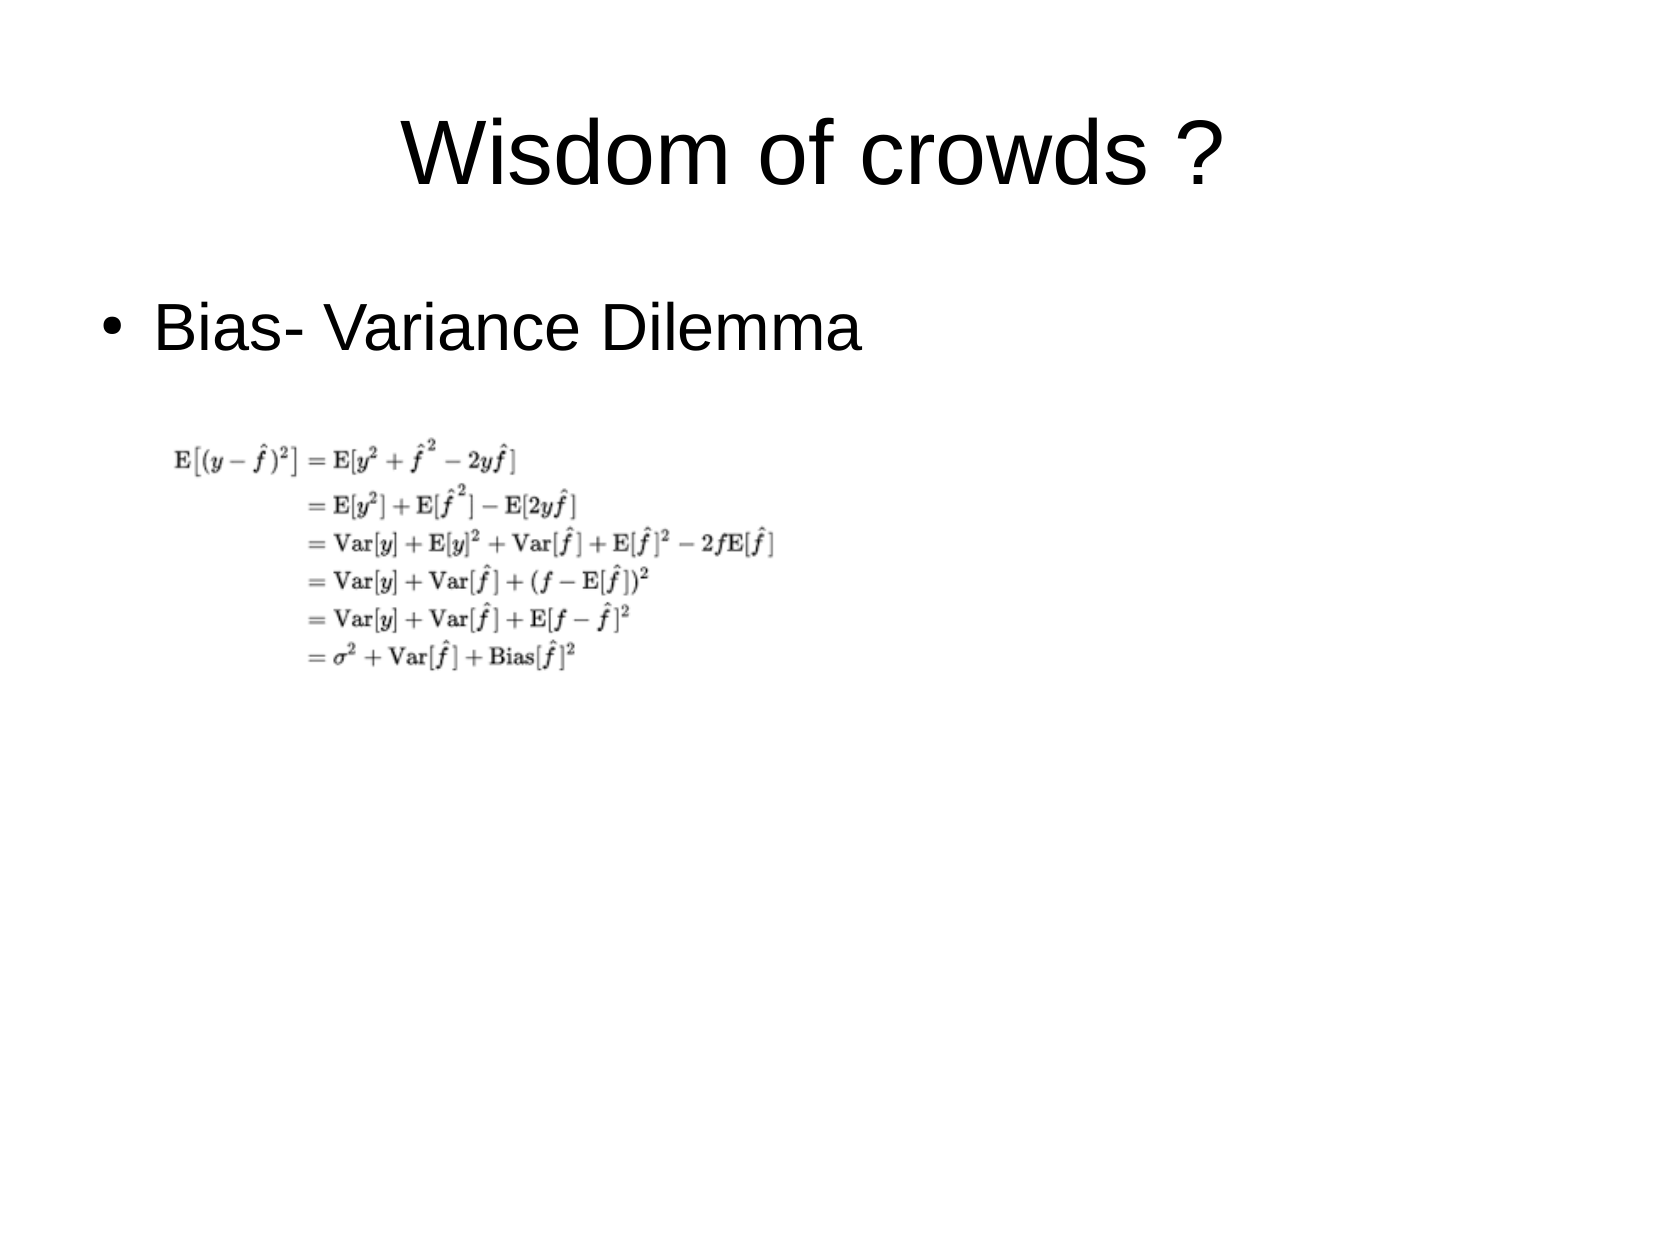

# Wisdom of crowds ?
Bias- Variance Dilemma